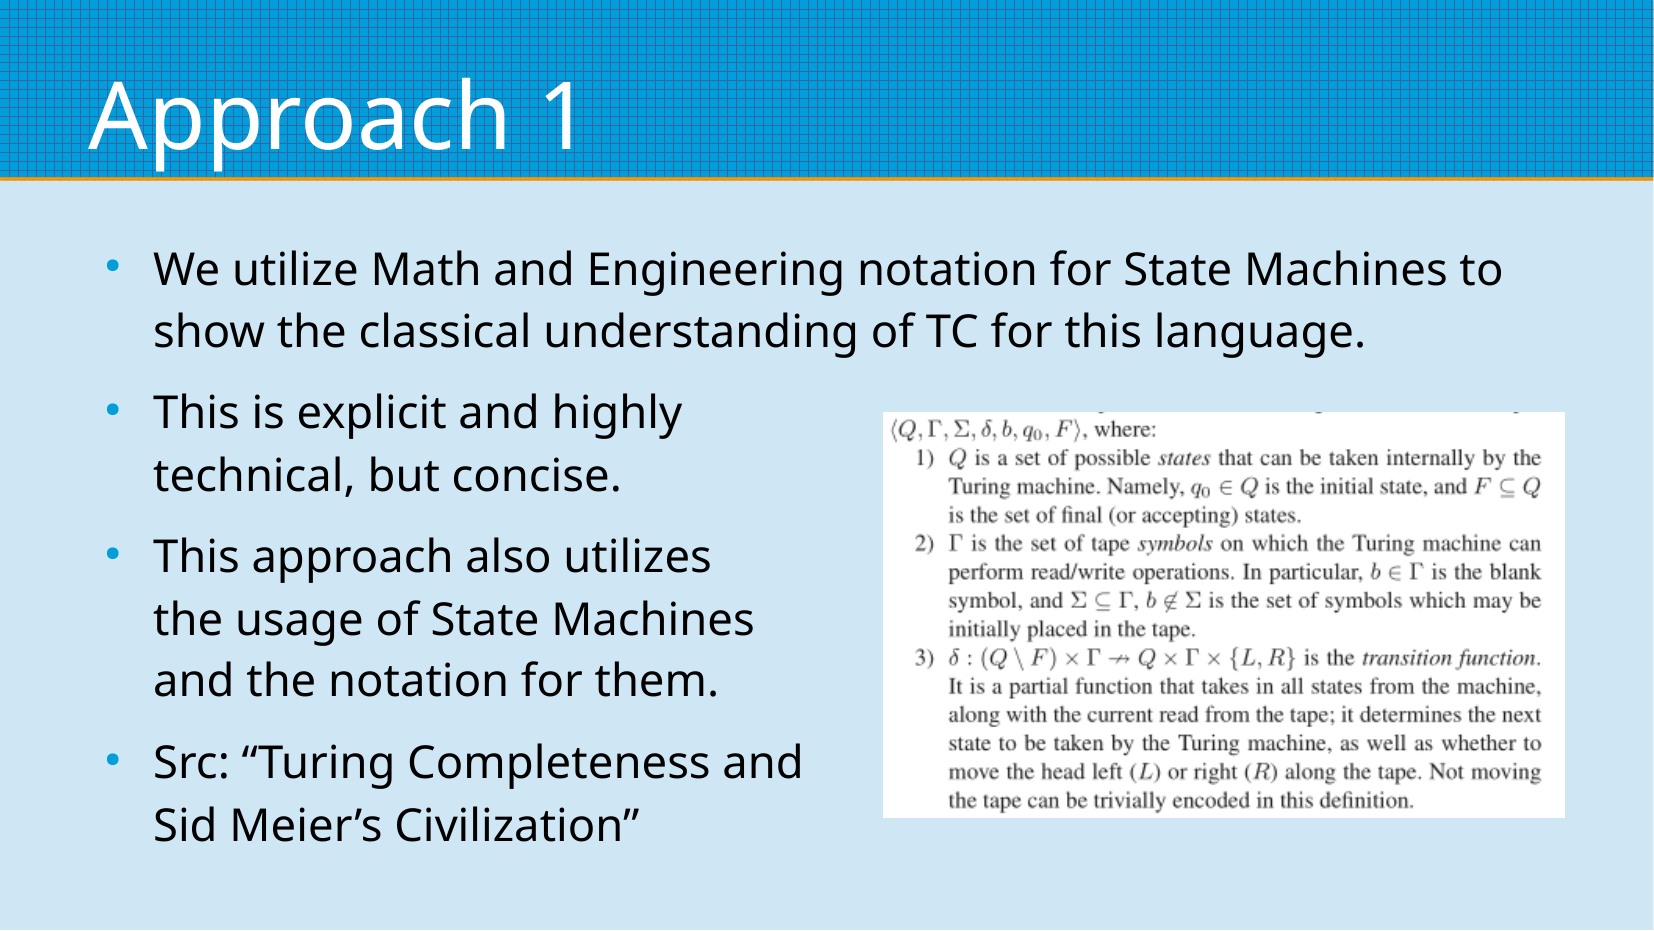

# Approach 1
We utilize Math and Engineering notation for State Machines to show the classical understanding of TC for this language.
This is explicit and highly
technical, but concise.
This approach also utilizes
the usage of State Machines
and the notation for them.
Src: “Turing Completeness and
Sid Meier’s Civilization”